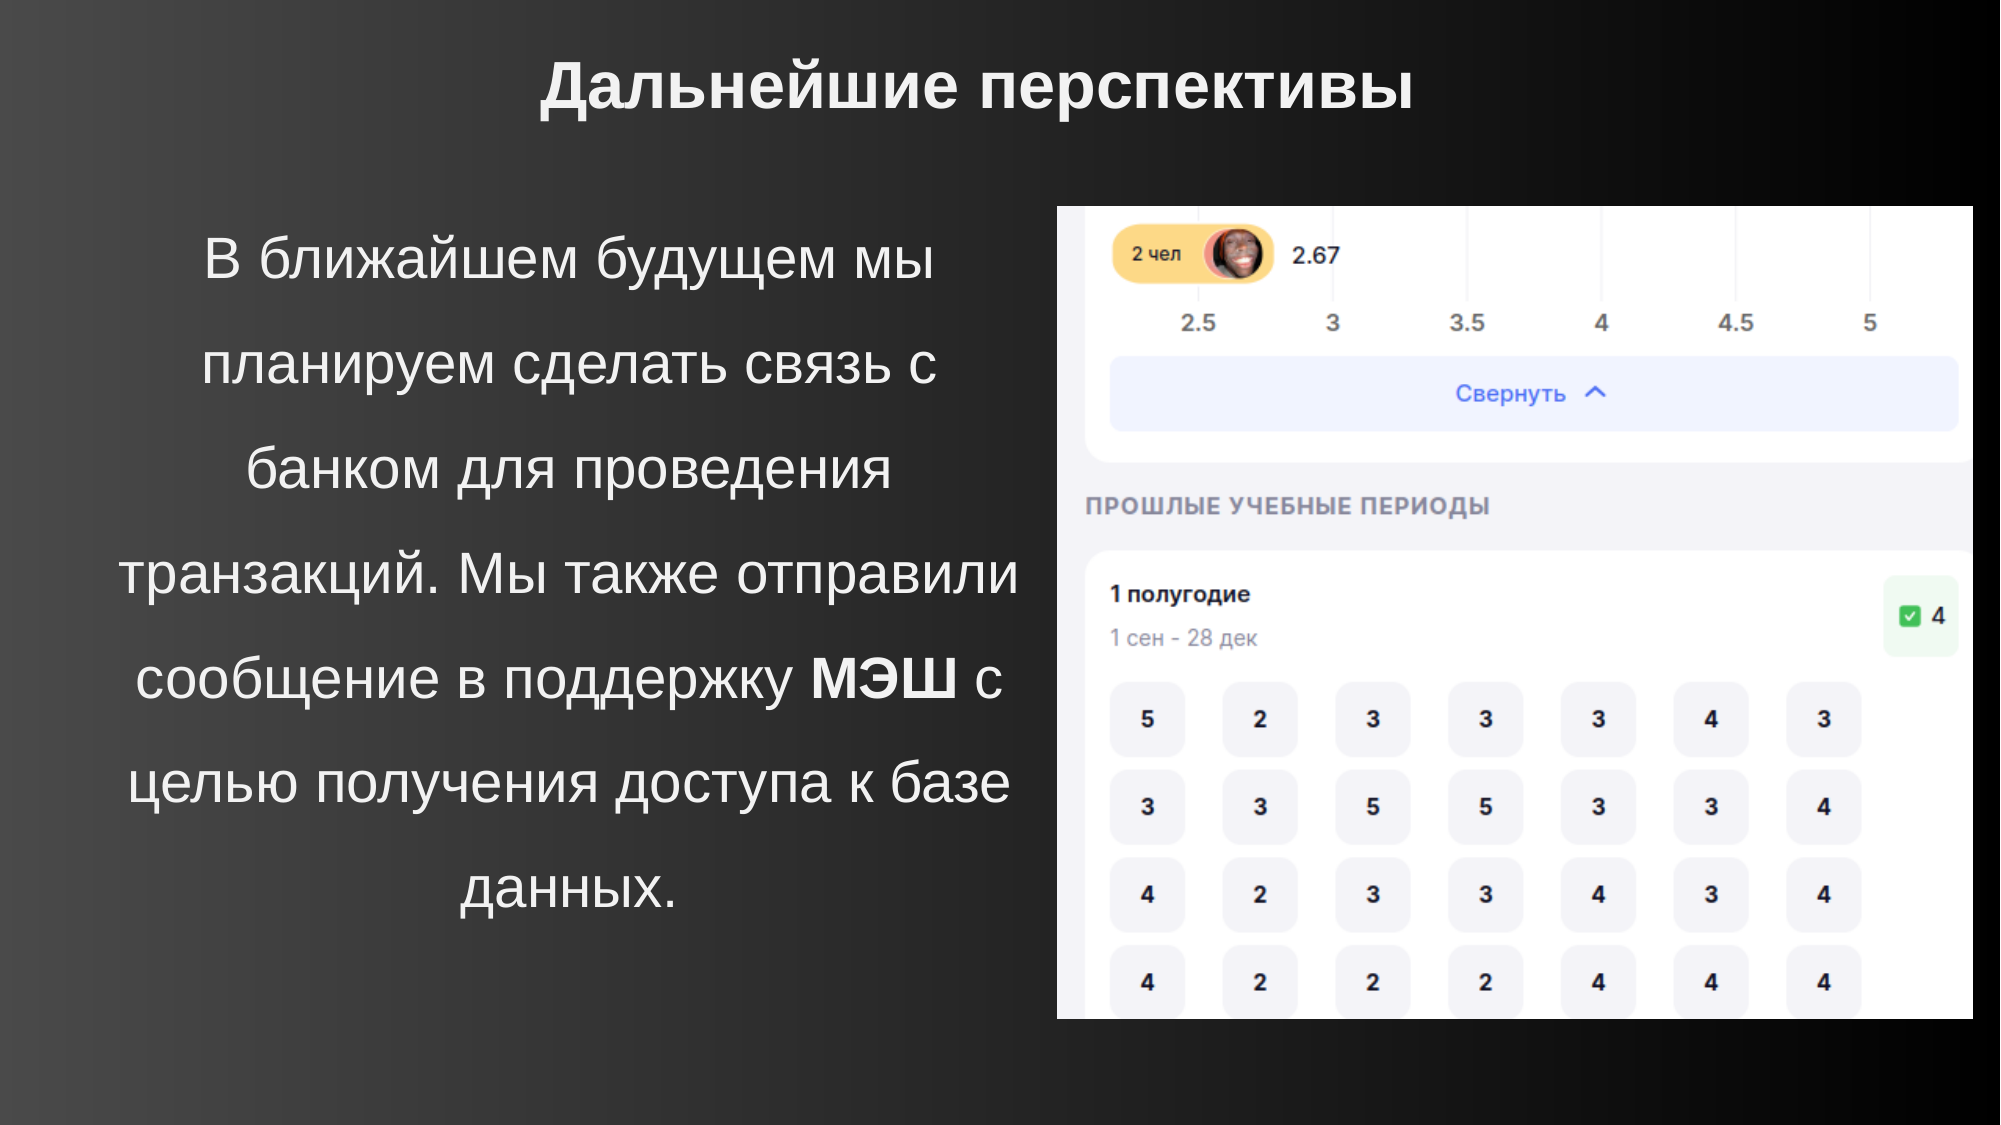

Дальнейшие перспективы
В ближайшем будущем мы планируем сделать связь с банком для проведения транзакций. Мы также отправили сообщение в поддержку МЭШ с целью получения доступа к базе данных.